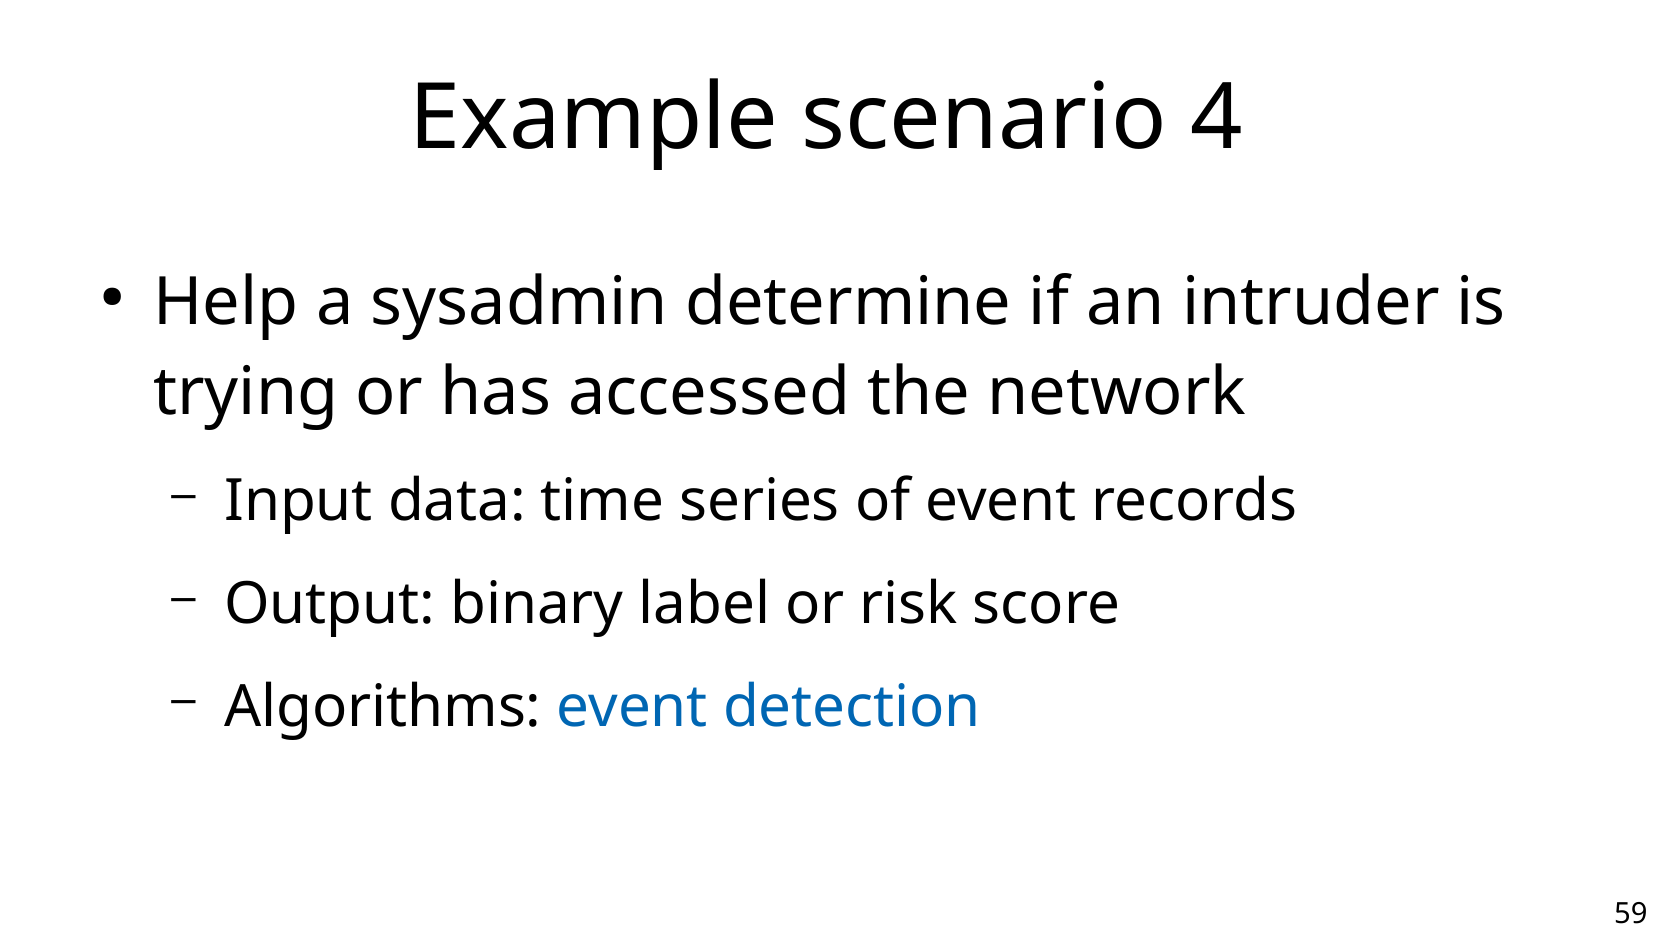

# Example scenario 4
Help a sysadmin determine if an intruder is trying or has accessed the network
Input data: time series of event records
Output: binary label or risk score
Algorithms: event detection
59